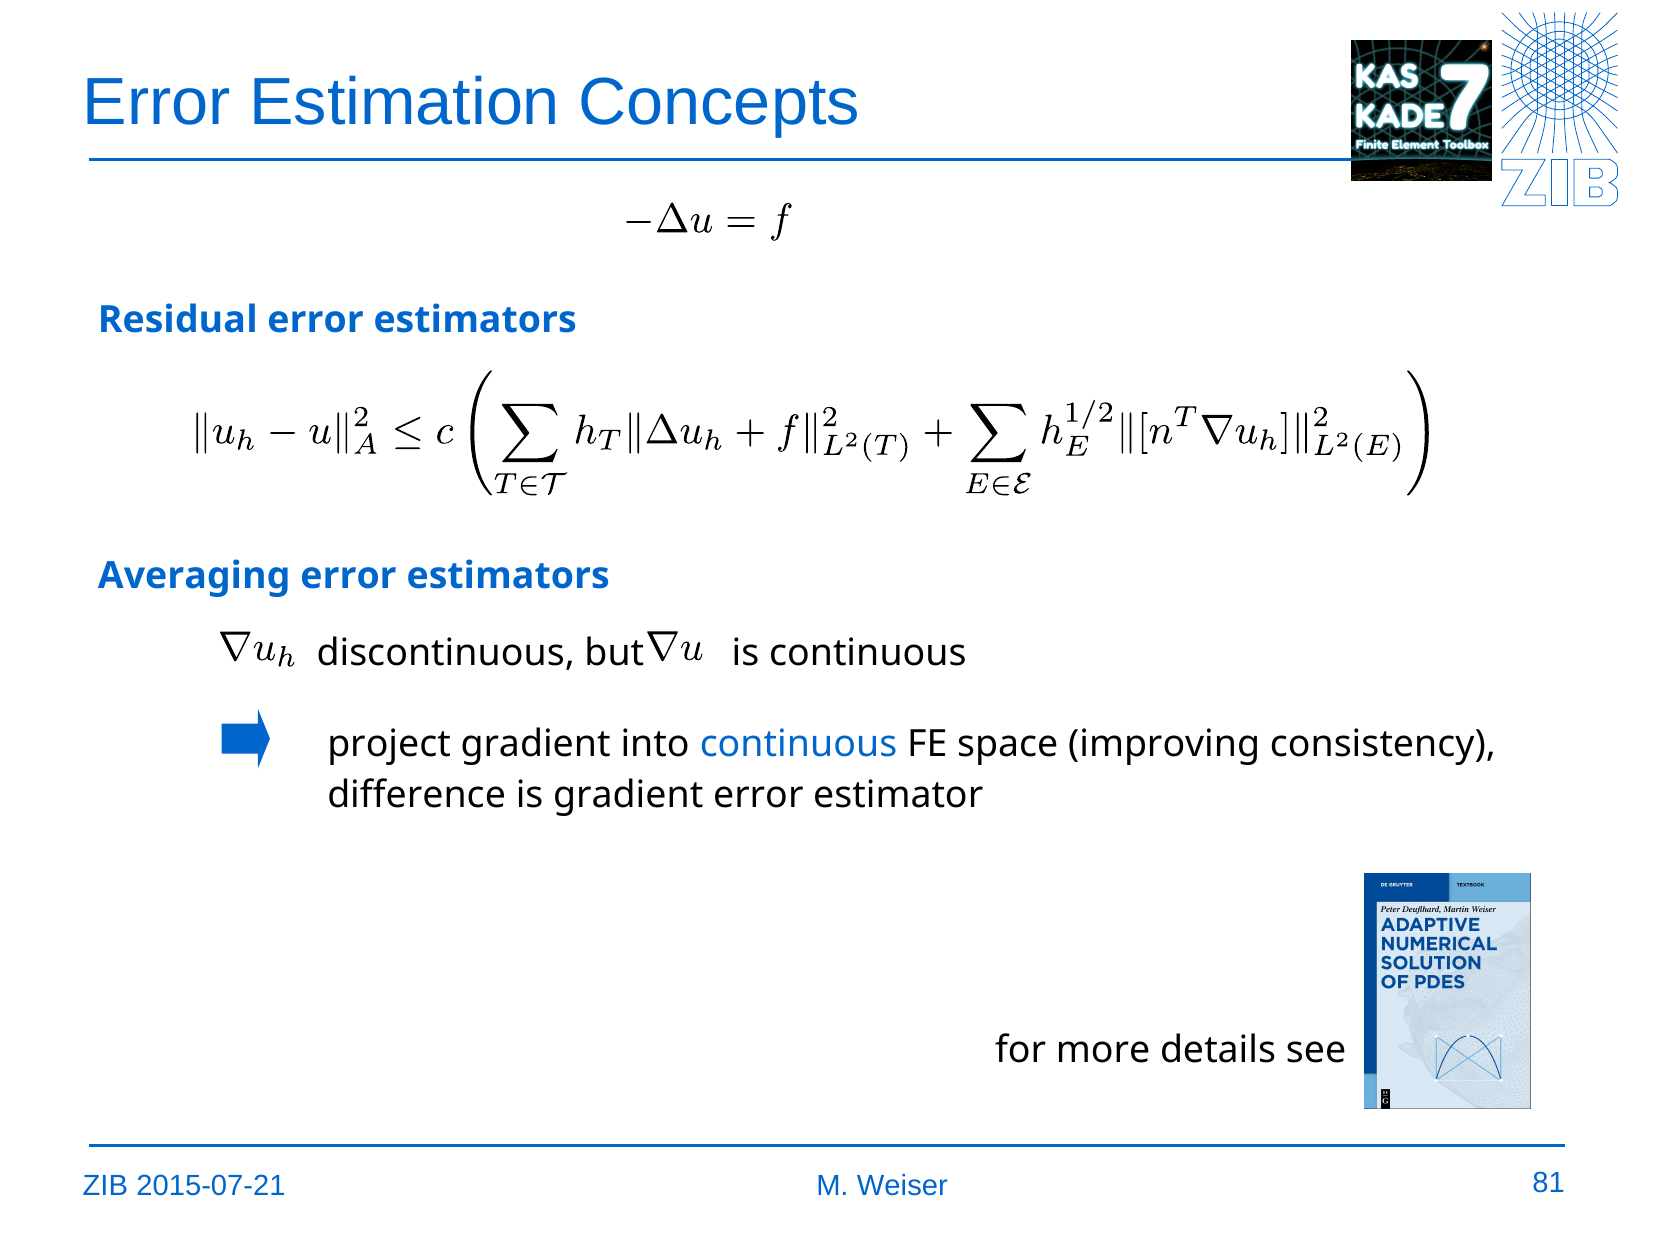

# Error Estimation Concepts
Residual error estimators
Averaging error estimators
discontinuous, but is continuous
project gradient into continuous FE space (improving consistency),
difference is gradient error estimator
for more details see
81
ZIB 2015-07-21
M. Weiser